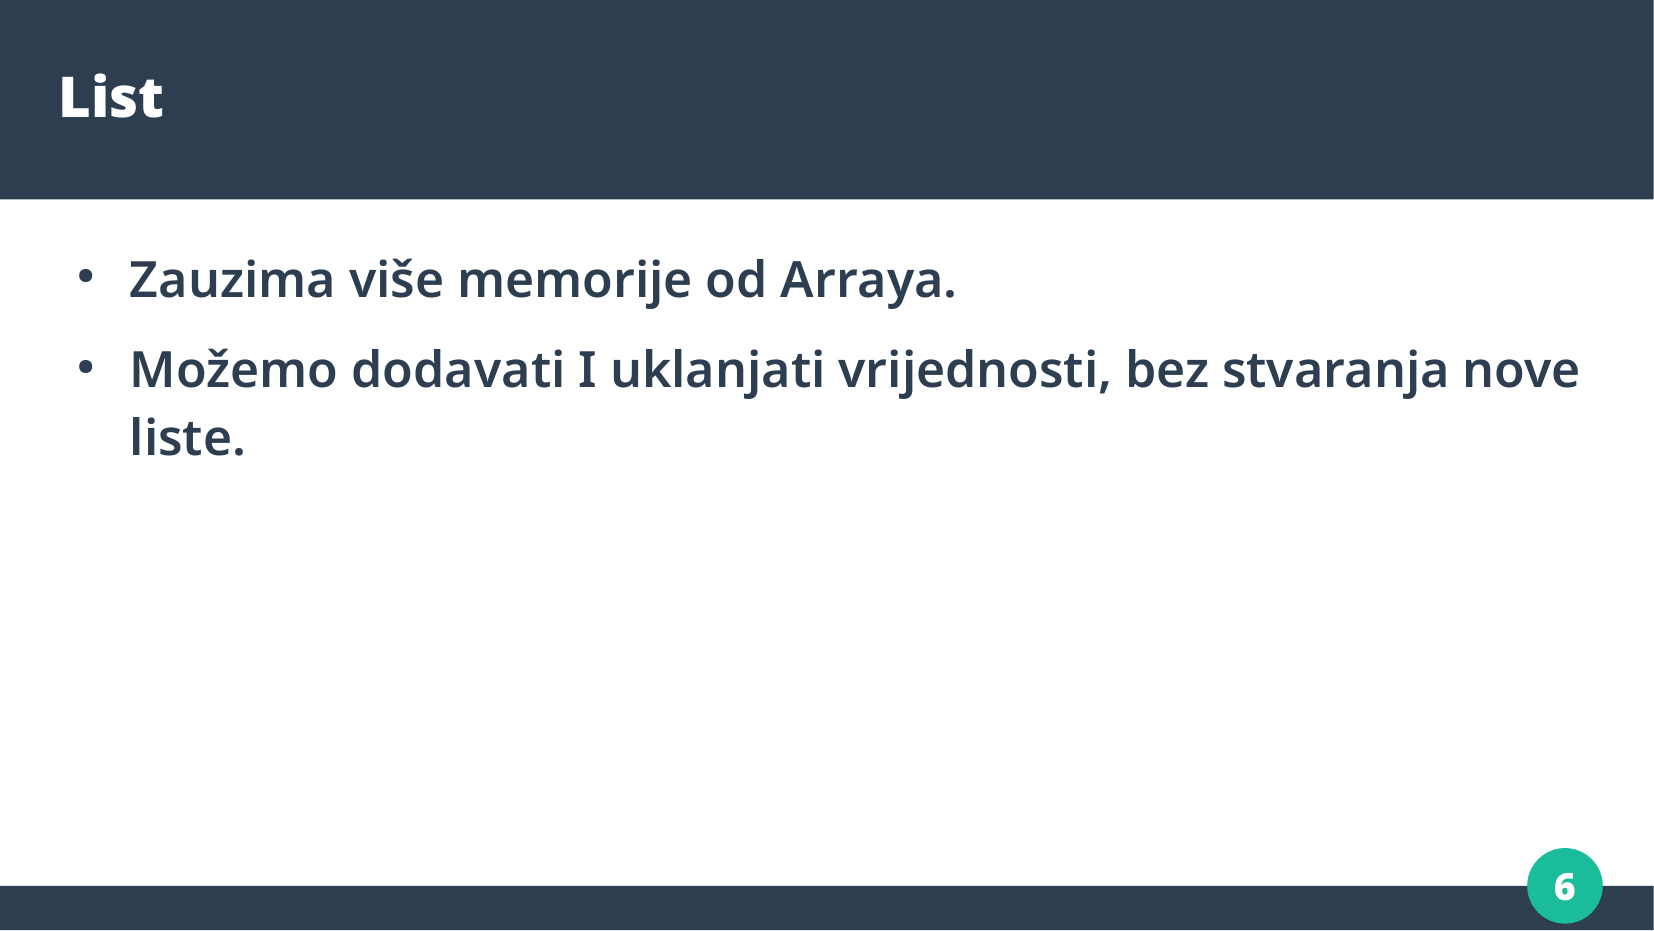

# List
Zauzima više memorije od Arraya.
Možemo dodavati I uklanjati vrijednosti, bez stvaranja nove liste.